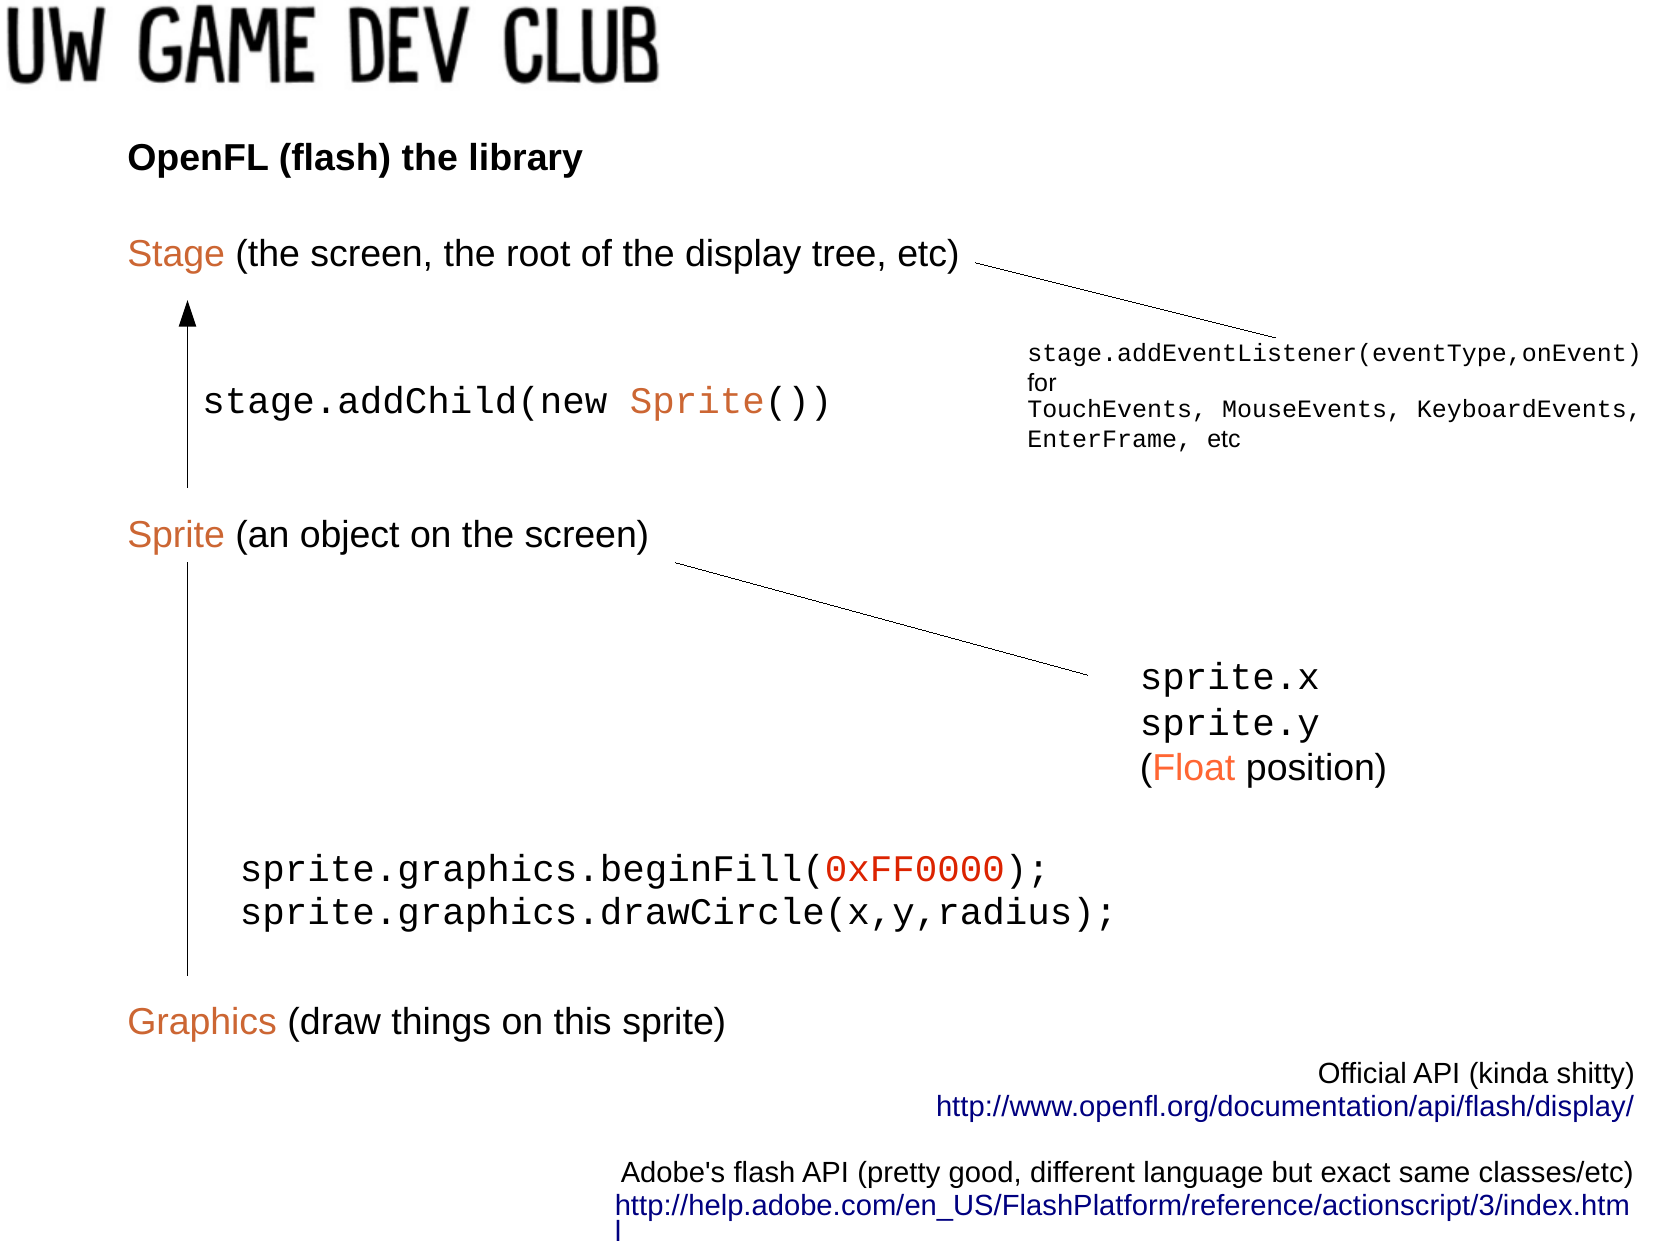

OpenFL (flash) the library
Stage (the screen, the root of the display tree, etc)
stage.addEventListener(eventType,onEvent)
for
TouchEvents, MouseEvents, KeyboardEvents,
EnterFrame, etc
stage.addChild(new Sprite())
Sprite (an object on the screen)
sprite.x sprite.y (Float position)
sprite.graphics.beginFill(0xFF0000);
sprite.graphics.drawCircle(x,y,radius);
Graphics (draw things on this sprite)
Official API (kinda shitty)
http://www.openfl.org/documentation/api/flash/display/
Adobe's flash API (pretty good, different language but exact same classes/etc)
http://help.adobe.com/en_US/FlashPlatform/reference/actionscript/3/index.html